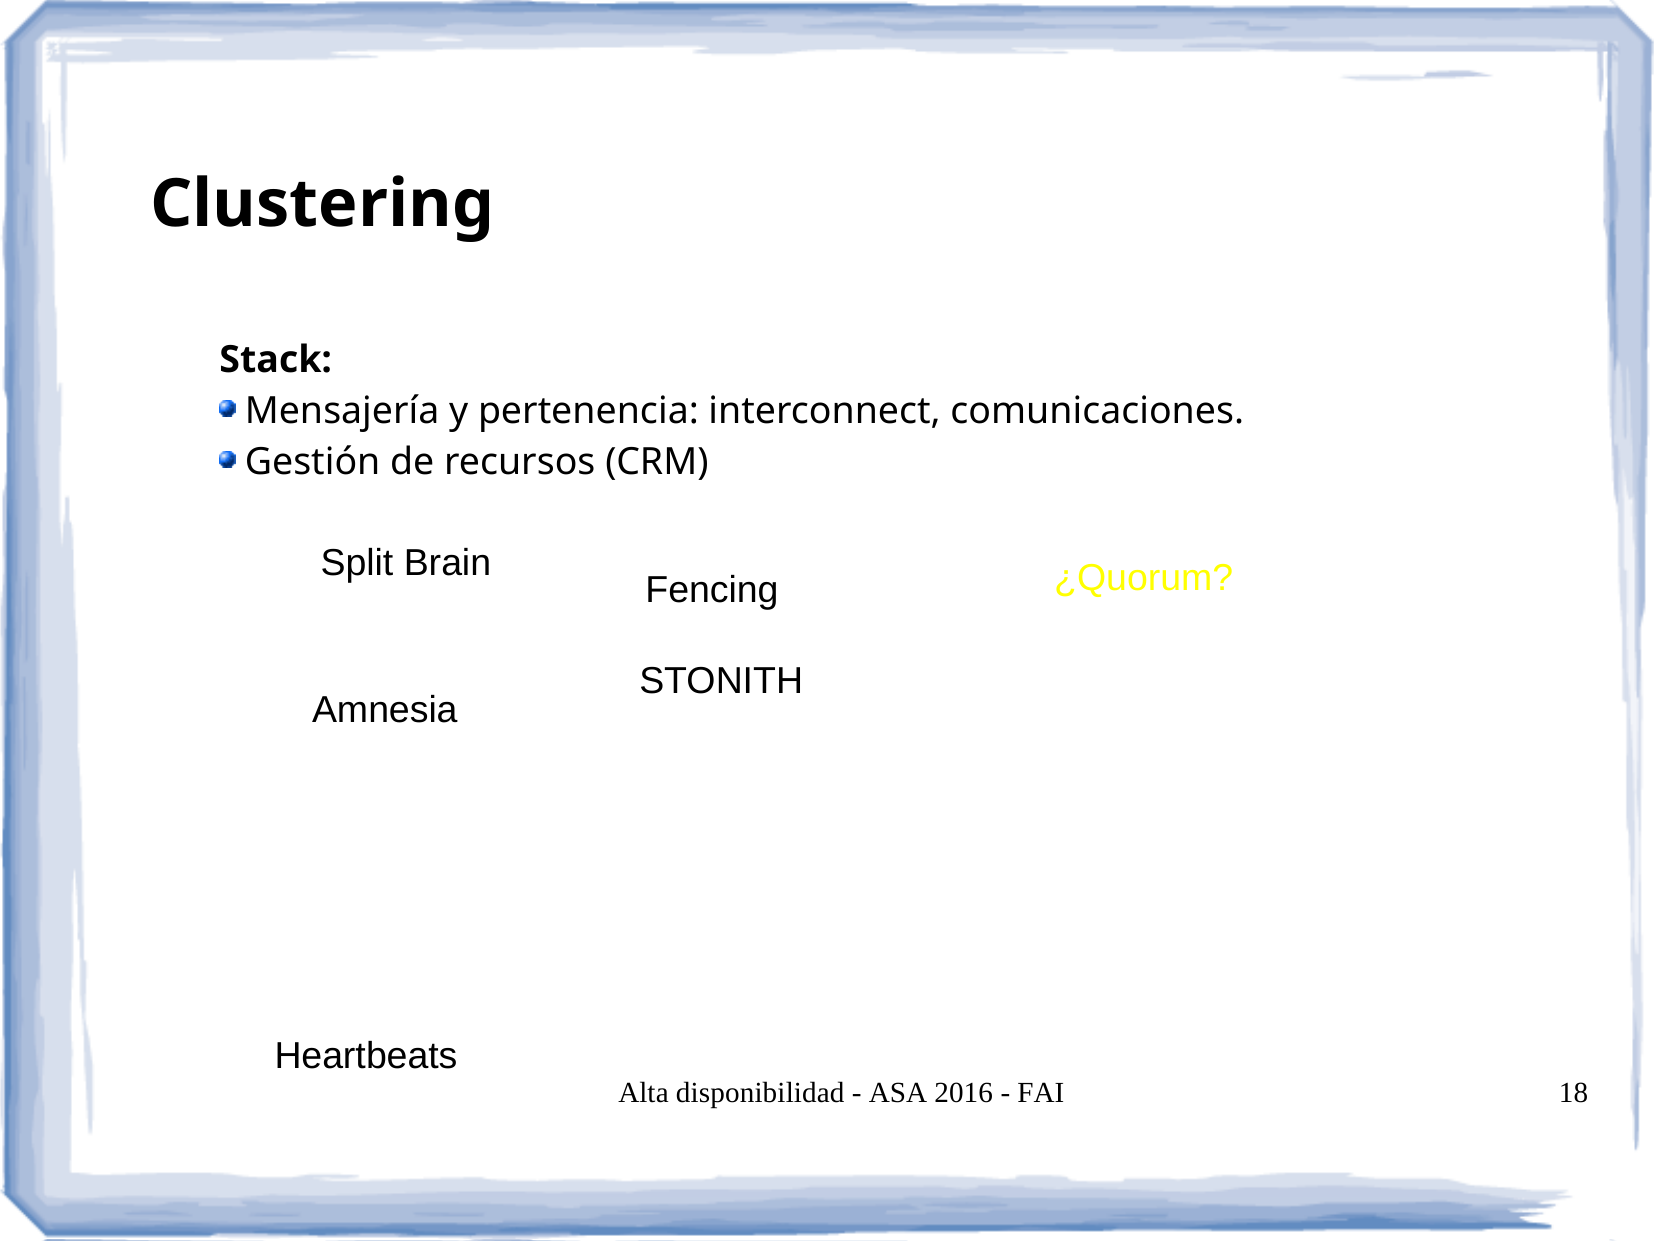

Clustering
Stack:
 Mensajería y pertenencia: interconnect, comunicaciones.
 Gestión de recursos (CRM)
¿Quorum?
 Split Brain
 Fencing
STONITH
Amnesia
Heartbeats
Alta disponibilidad - ASA 2016 - FAI
18